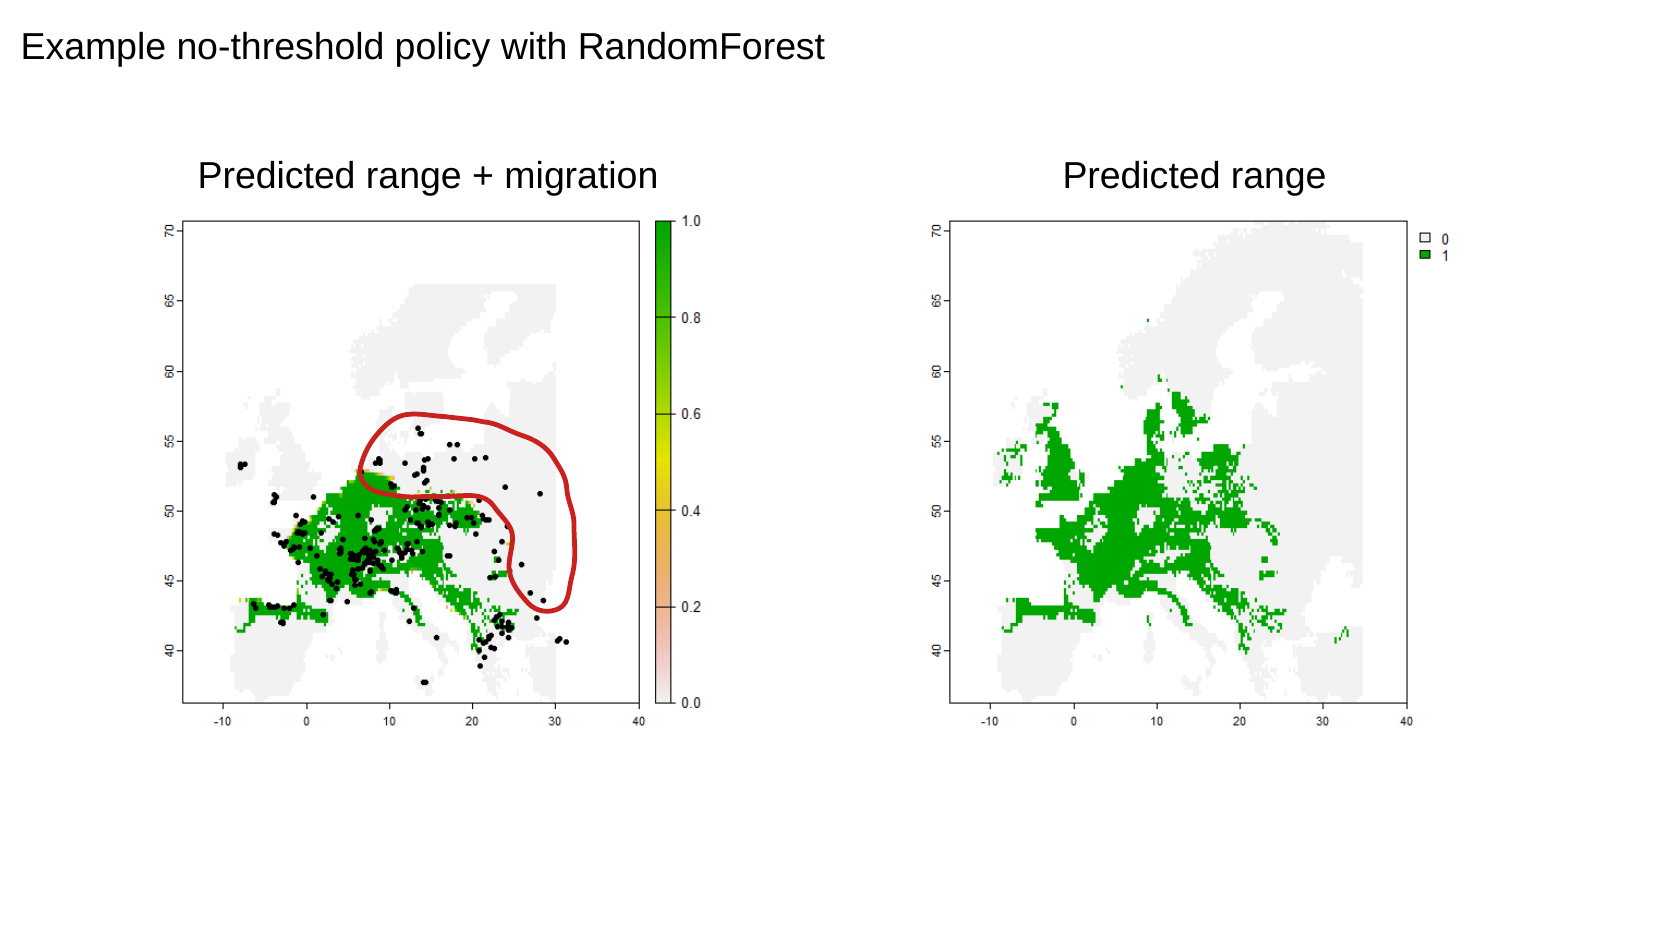

Example no-threshold policy with RandomForest
Predicted range + migration
Predicted range